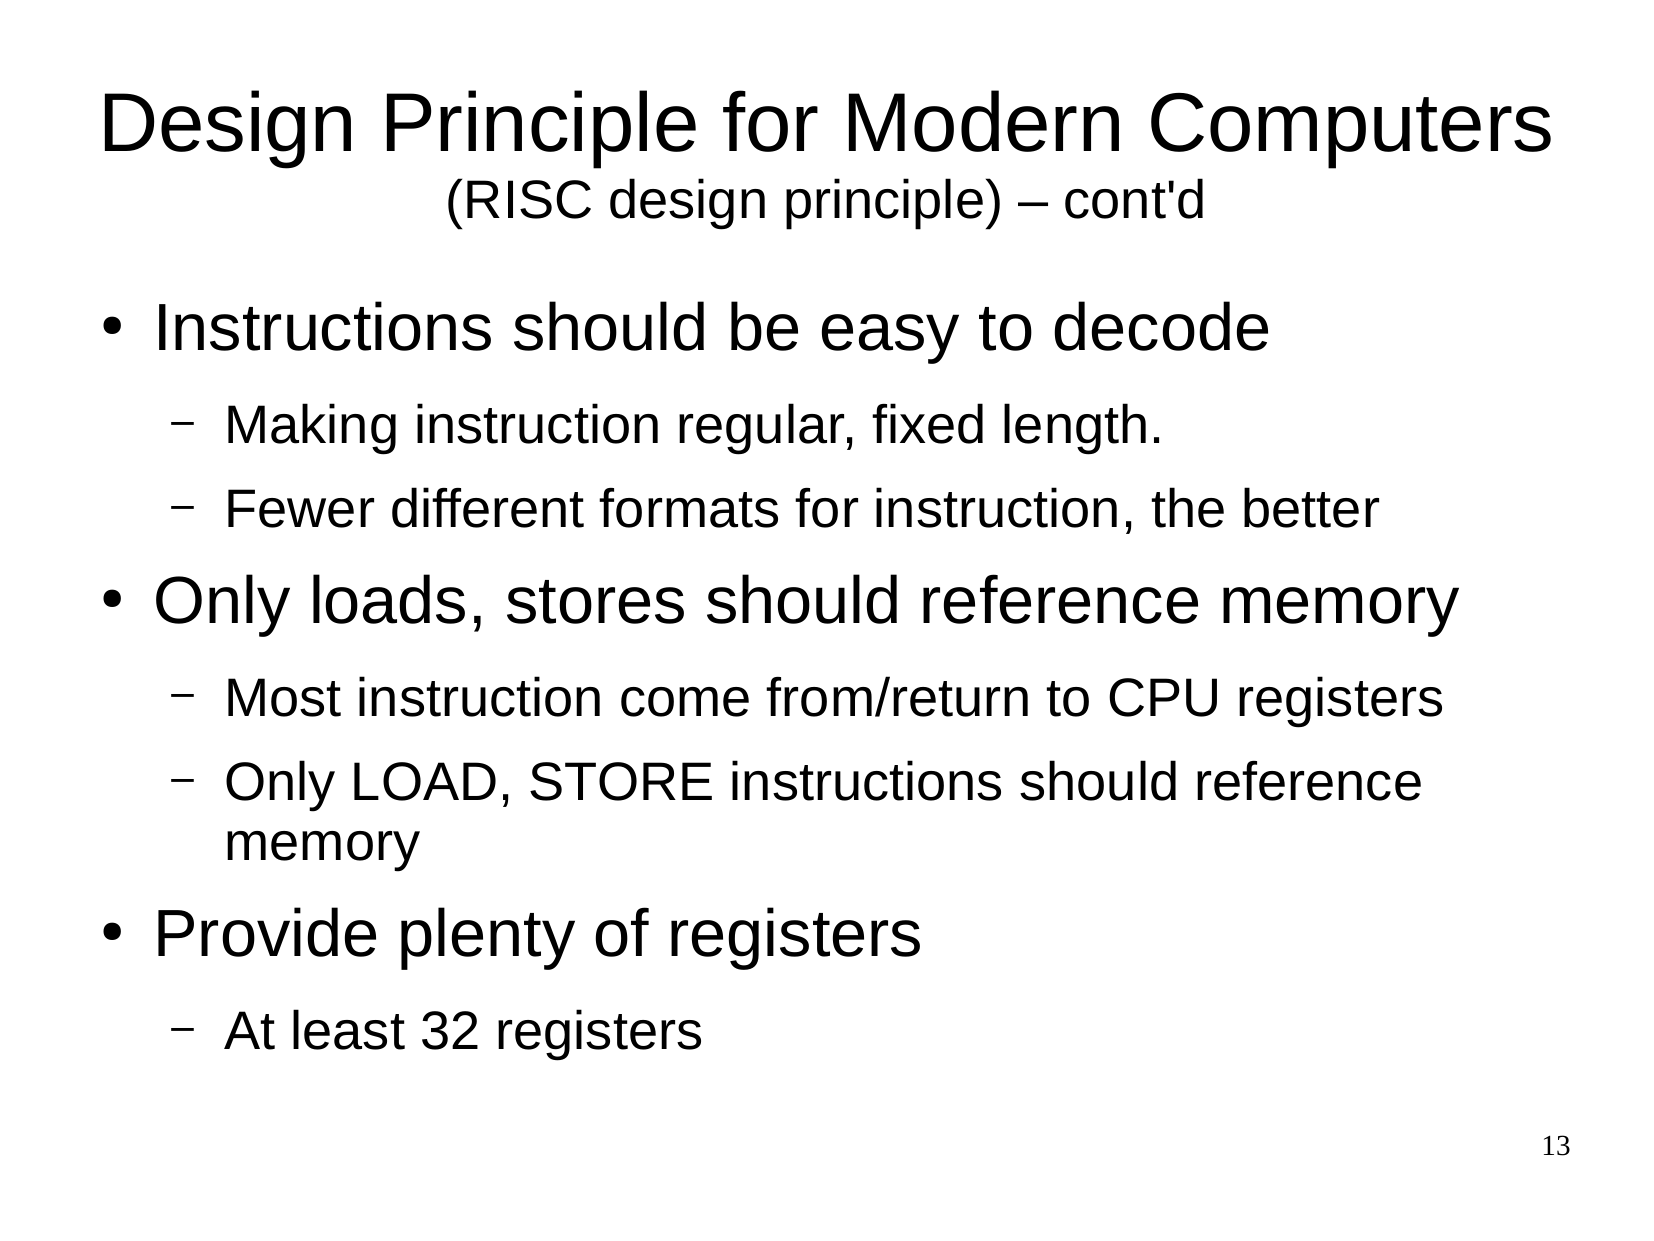

# Design Principle for Modern Computers (RISC design principle) – cont'd
Instructions should be easy to decode
Making instruction regular, fixed length.
Fewer different formats for instruction, the better
Only loads, stores should reference memory
Most instruction come from/return to CPU registers
Only LOAD, STORE instructions should reference memory
Provide plenty of registers
At least 32 registers
13